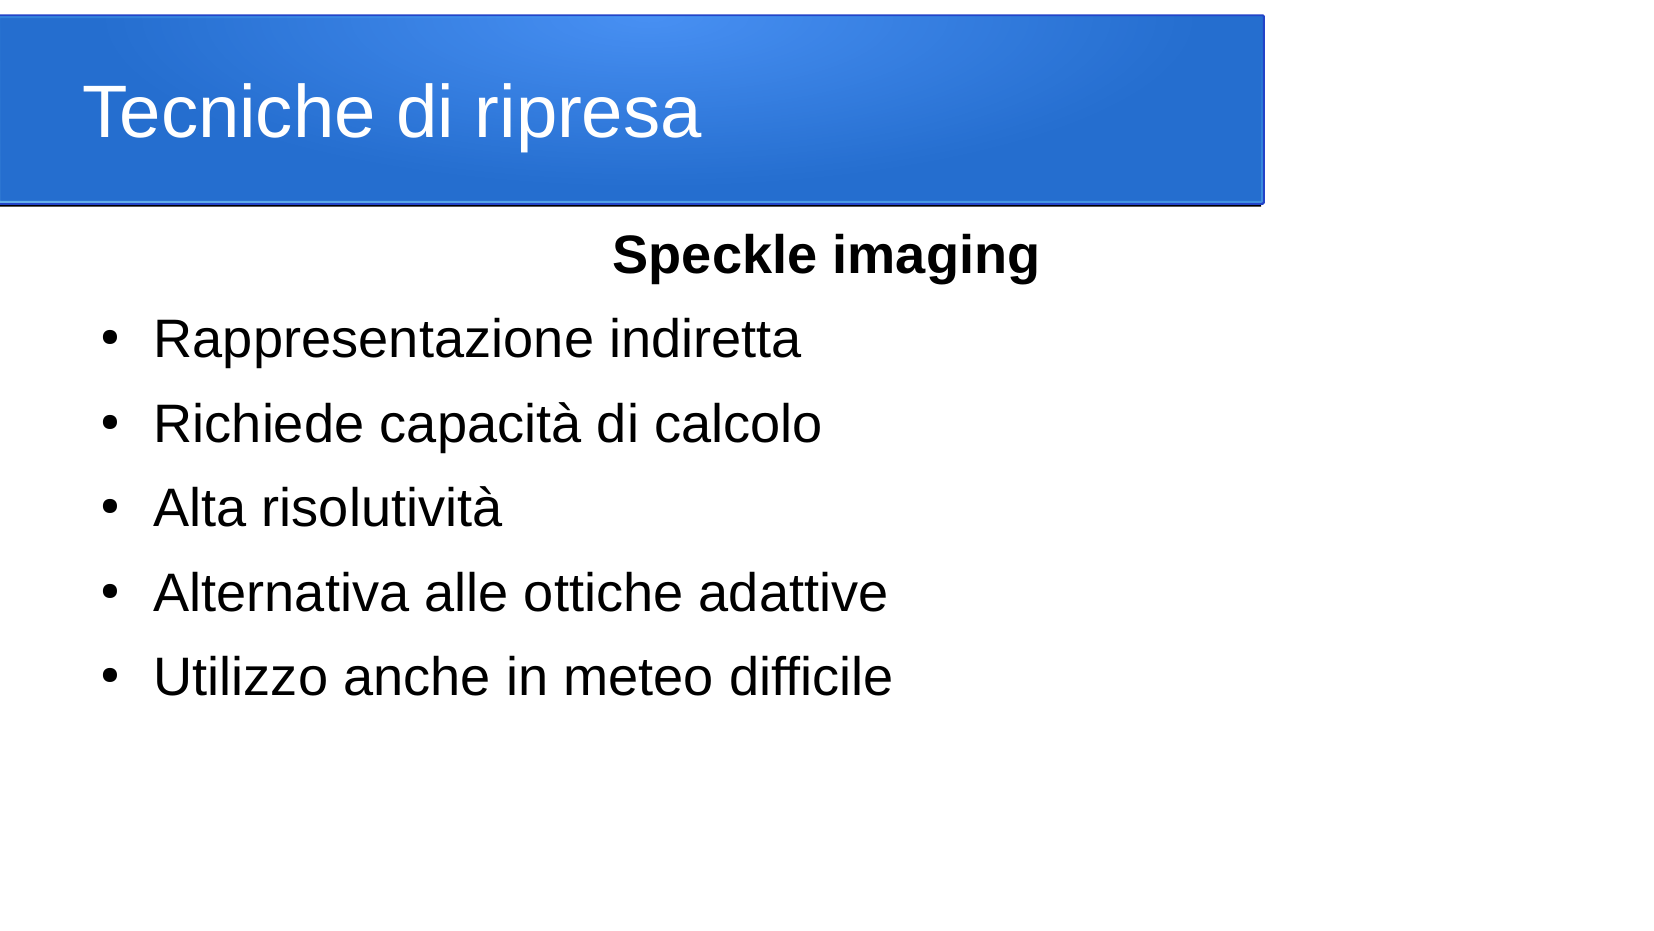

# Tecniche di ripresa
Speckle imaging
Rappresentazione indiretta
Richiede capacità di calcolo
Alta risolutività
Alternativa alle ottiche adattive
Utilizzo anche in meteo difficile